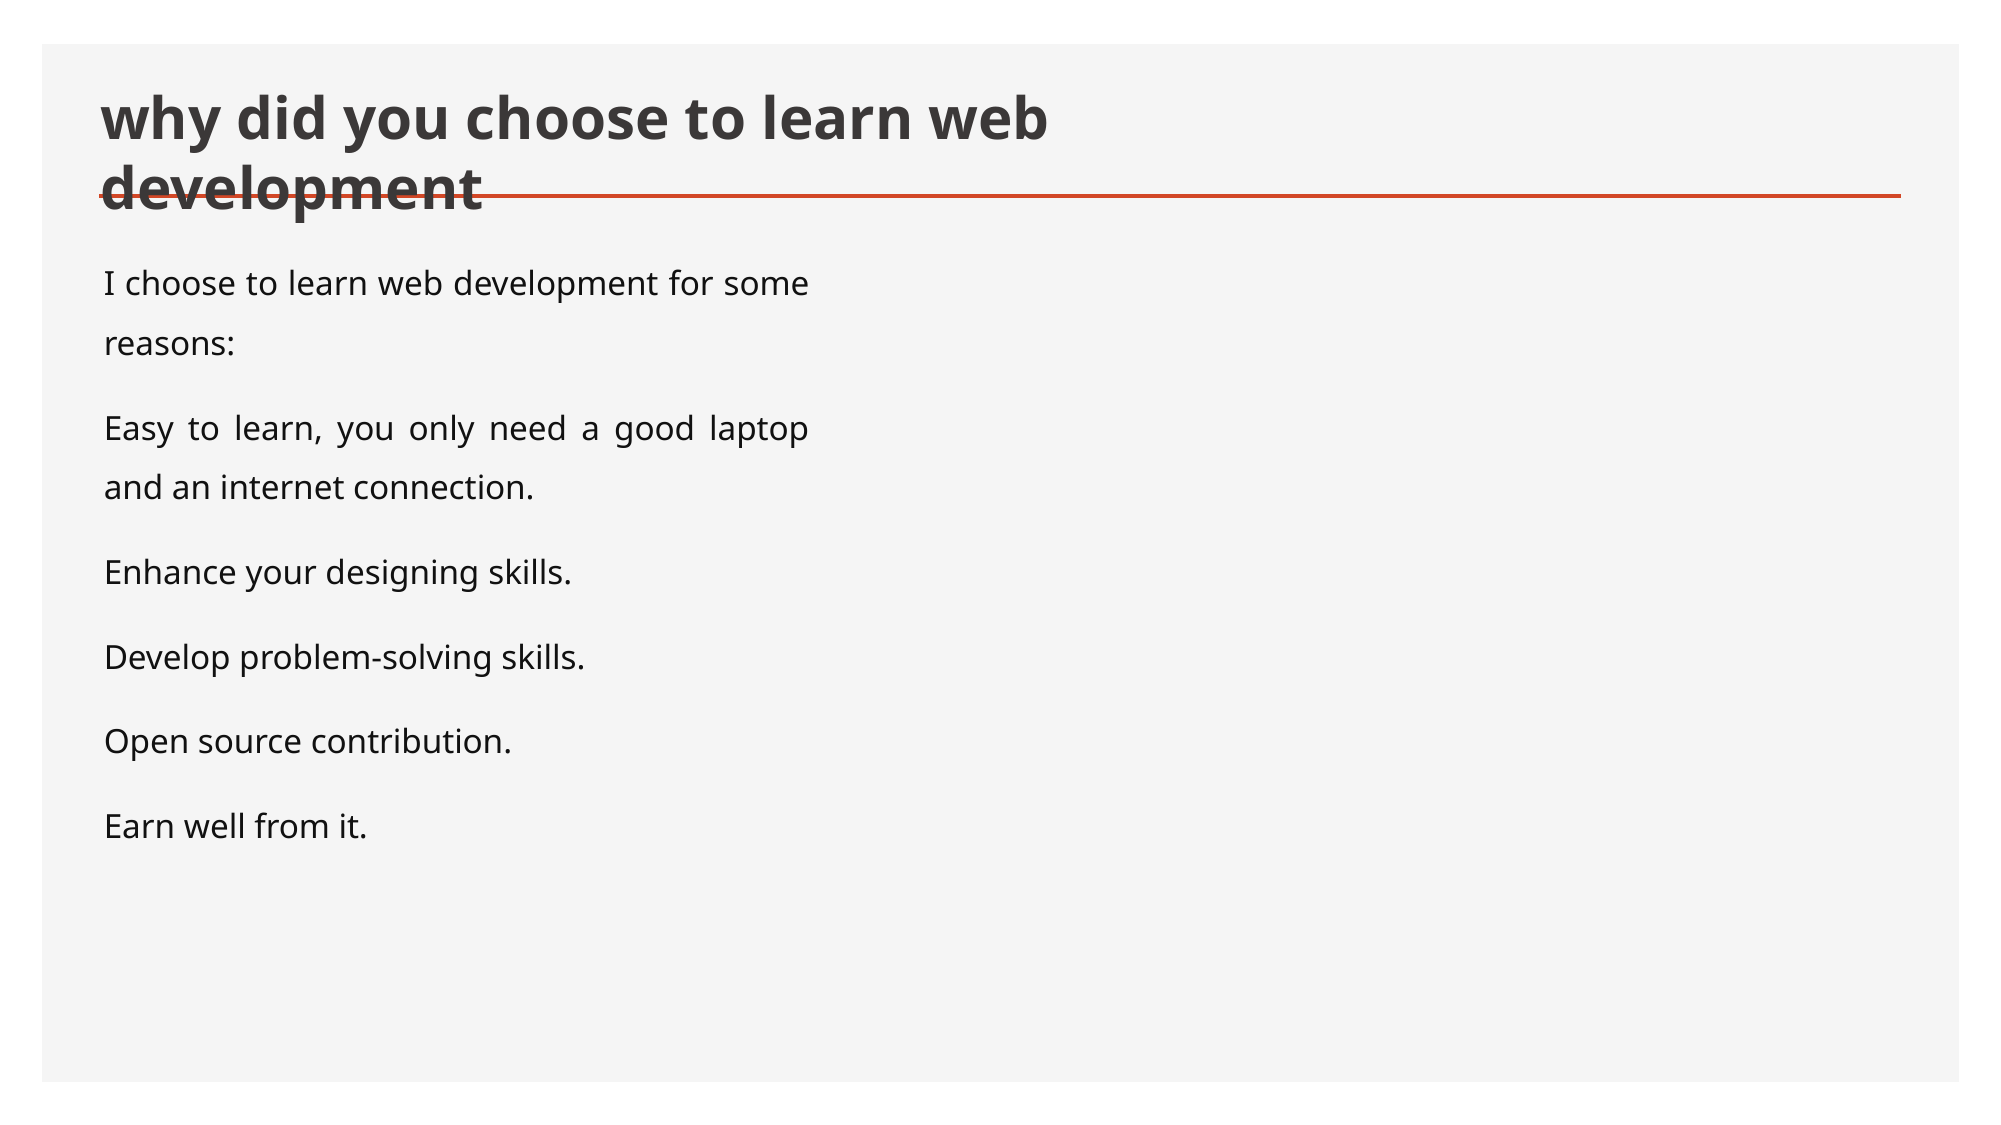

# why did you choose to learn web development
I choose to learn web development for some reasons:
Easy to learn, you only need a good laptop and an internet connection.
Enhance your designing skills.
Develop problem-solving skills.
Open source contribution.
Earn well from it.